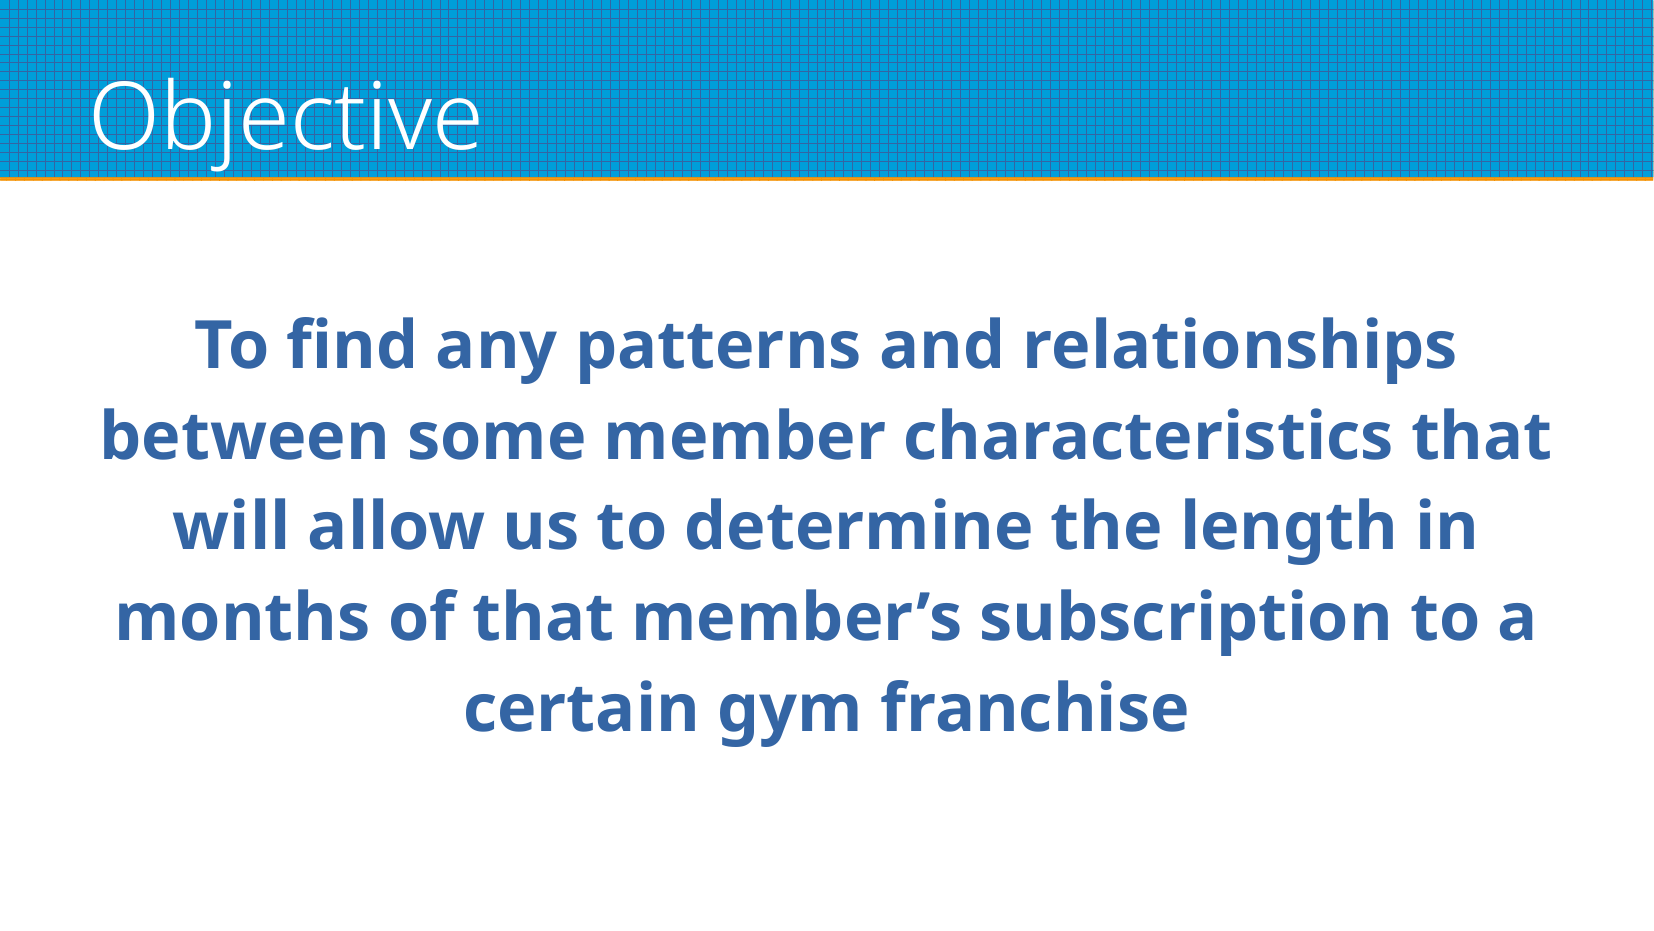

# Objective
To find any patterns and relationships between some member characteristics that will allow us to determine the length in months of that member’s subscription to a certain gym franchise